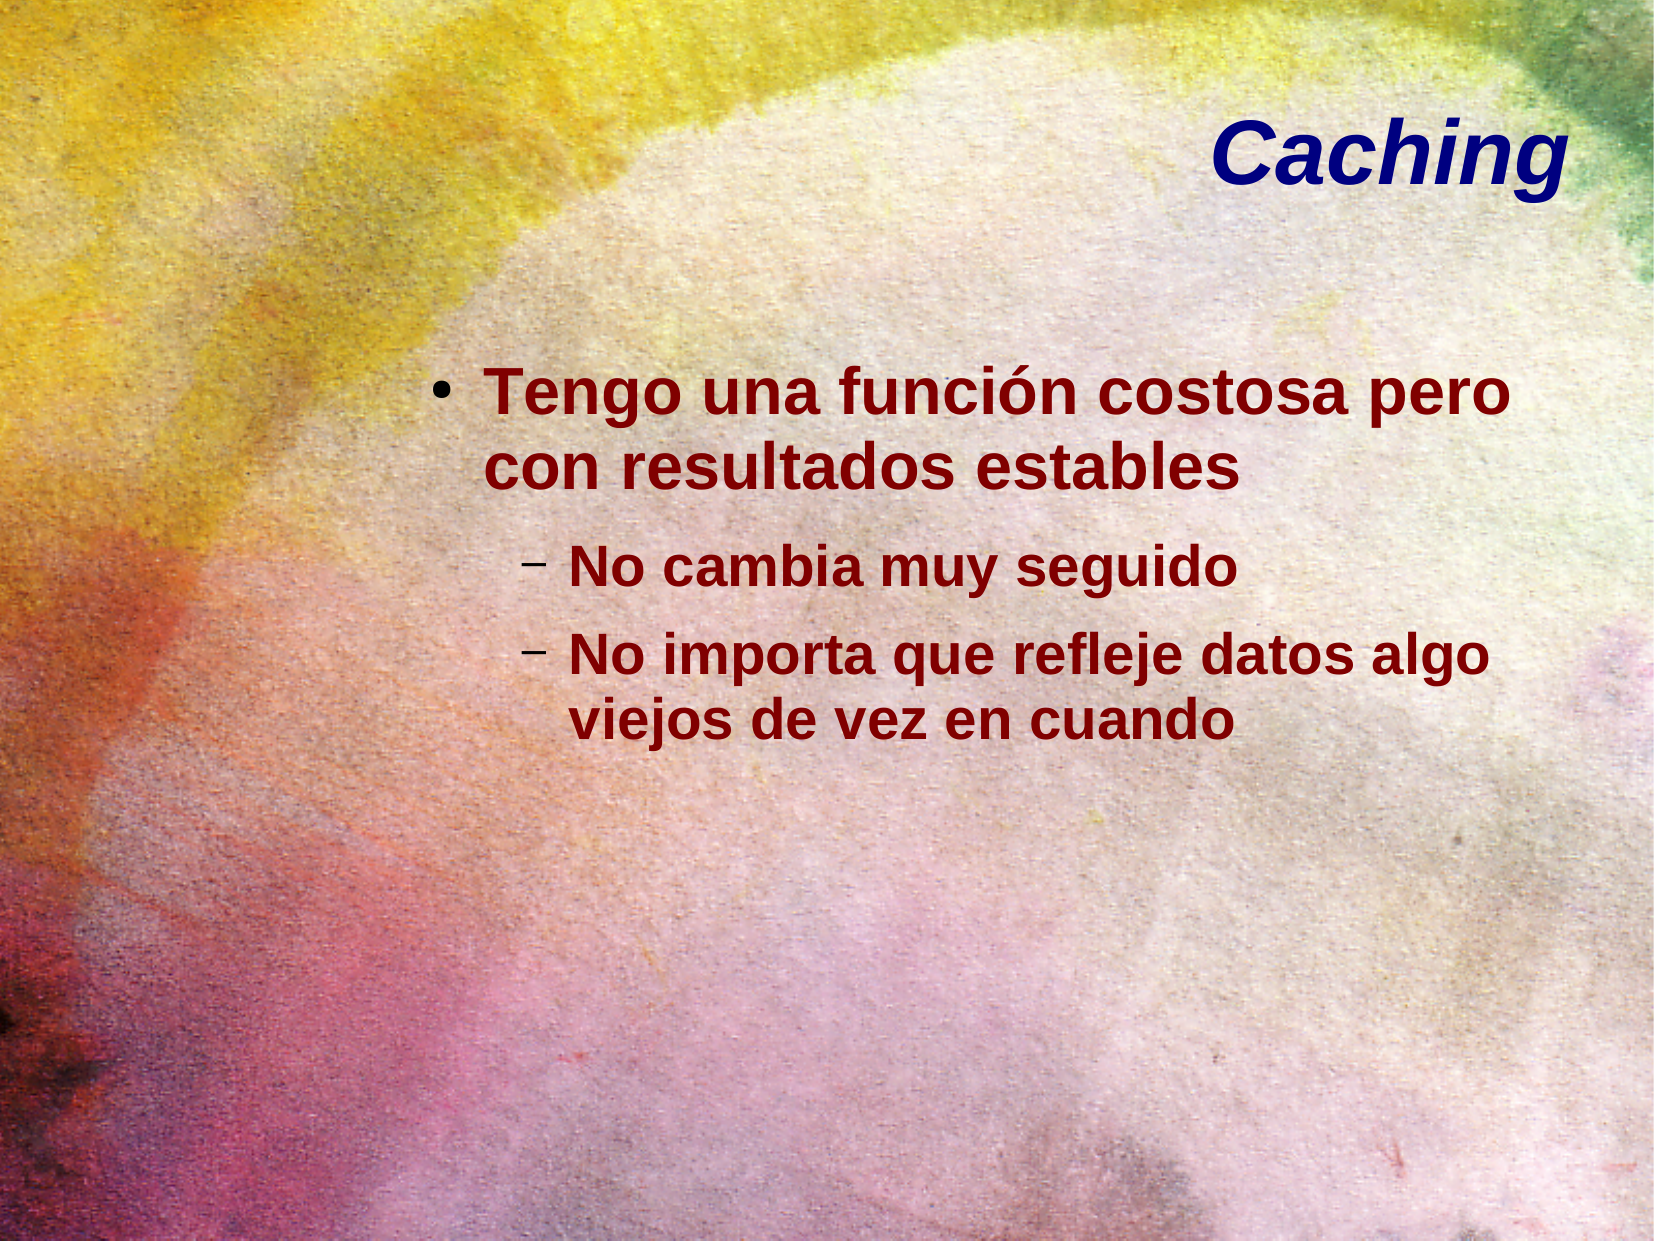

# Caching
Tengo una función costosa pero con resultados estables
No cambia muy seguido
No importa que refleje datos algo viejos de vez en cuando